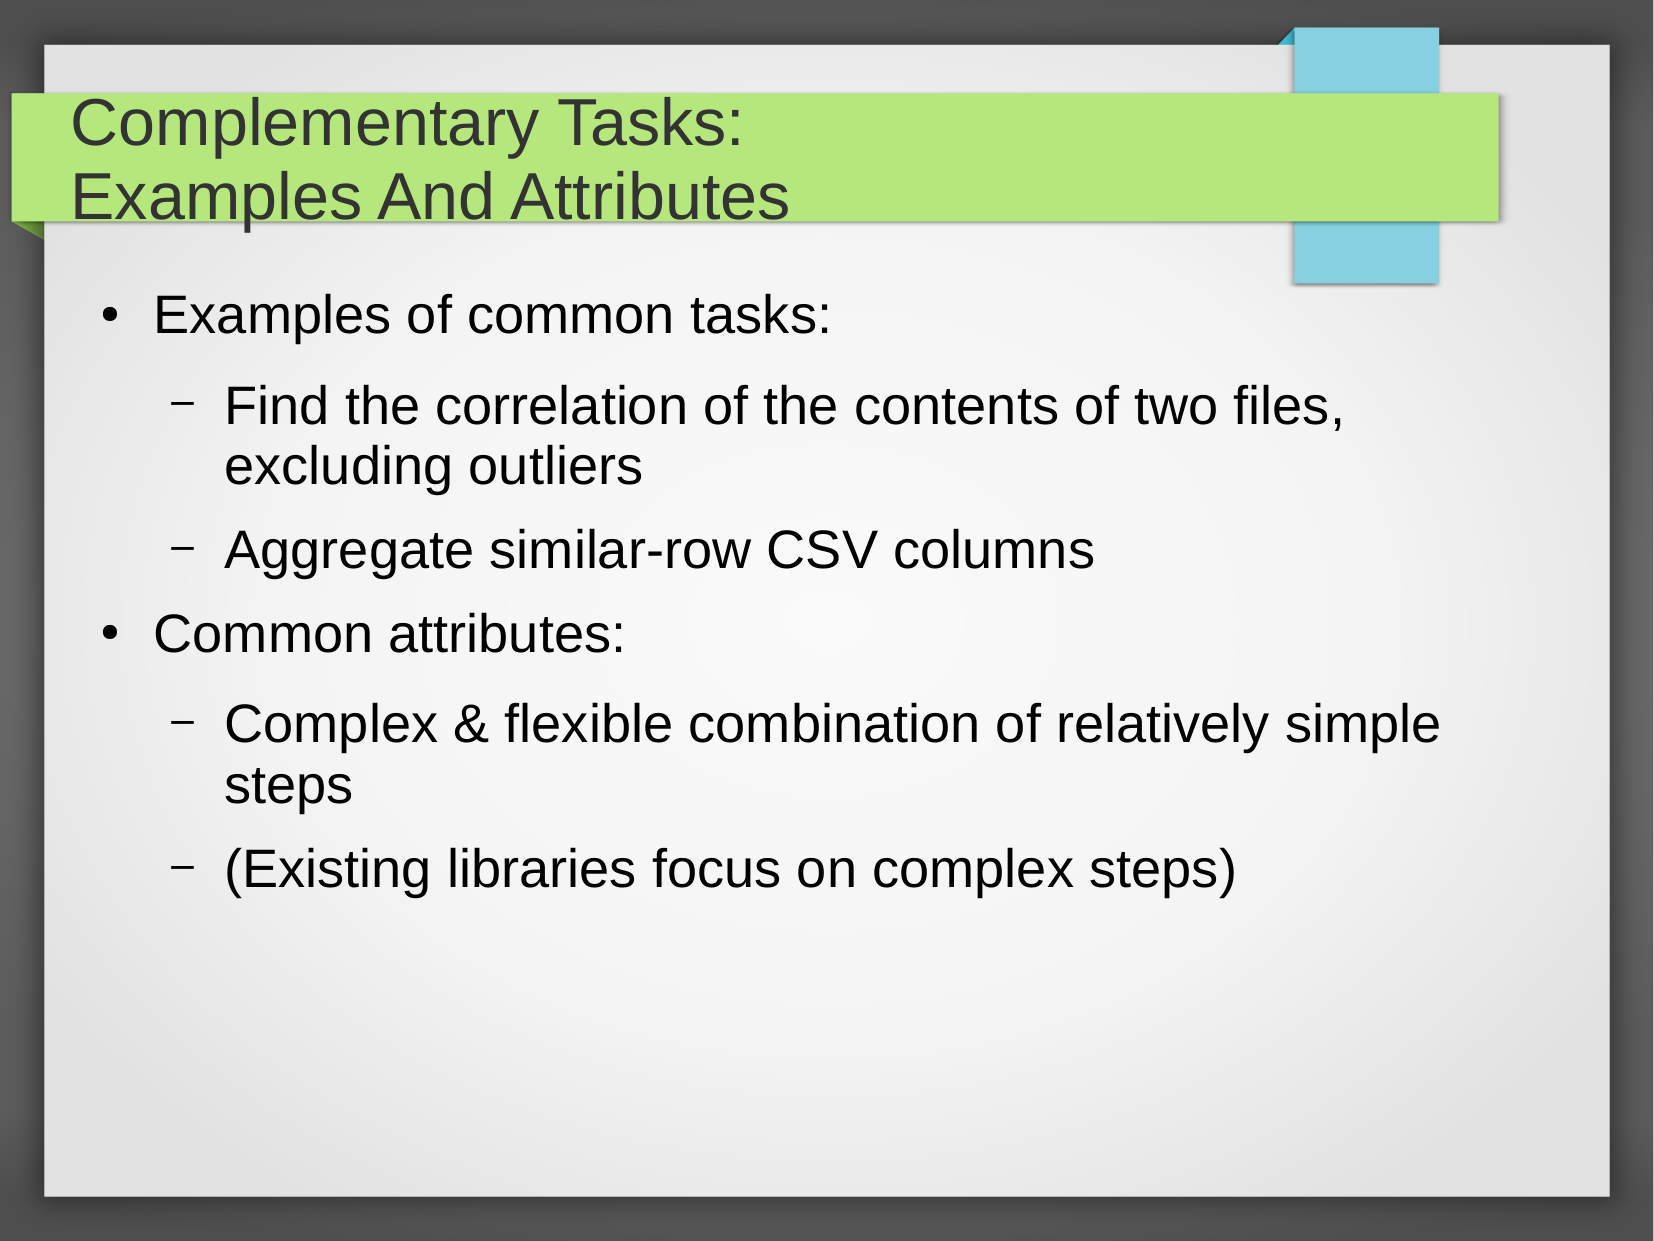

Complementary Tasks:
Examples And Attributes
# Examples of common tasks:
Find the correlation of the contents of two files, excluding outliers
Aggregate similar-row CSV columns
Common attributes:
Complex & flexible combination of relatively simple steps
(Existing libraries focus on complex steps)